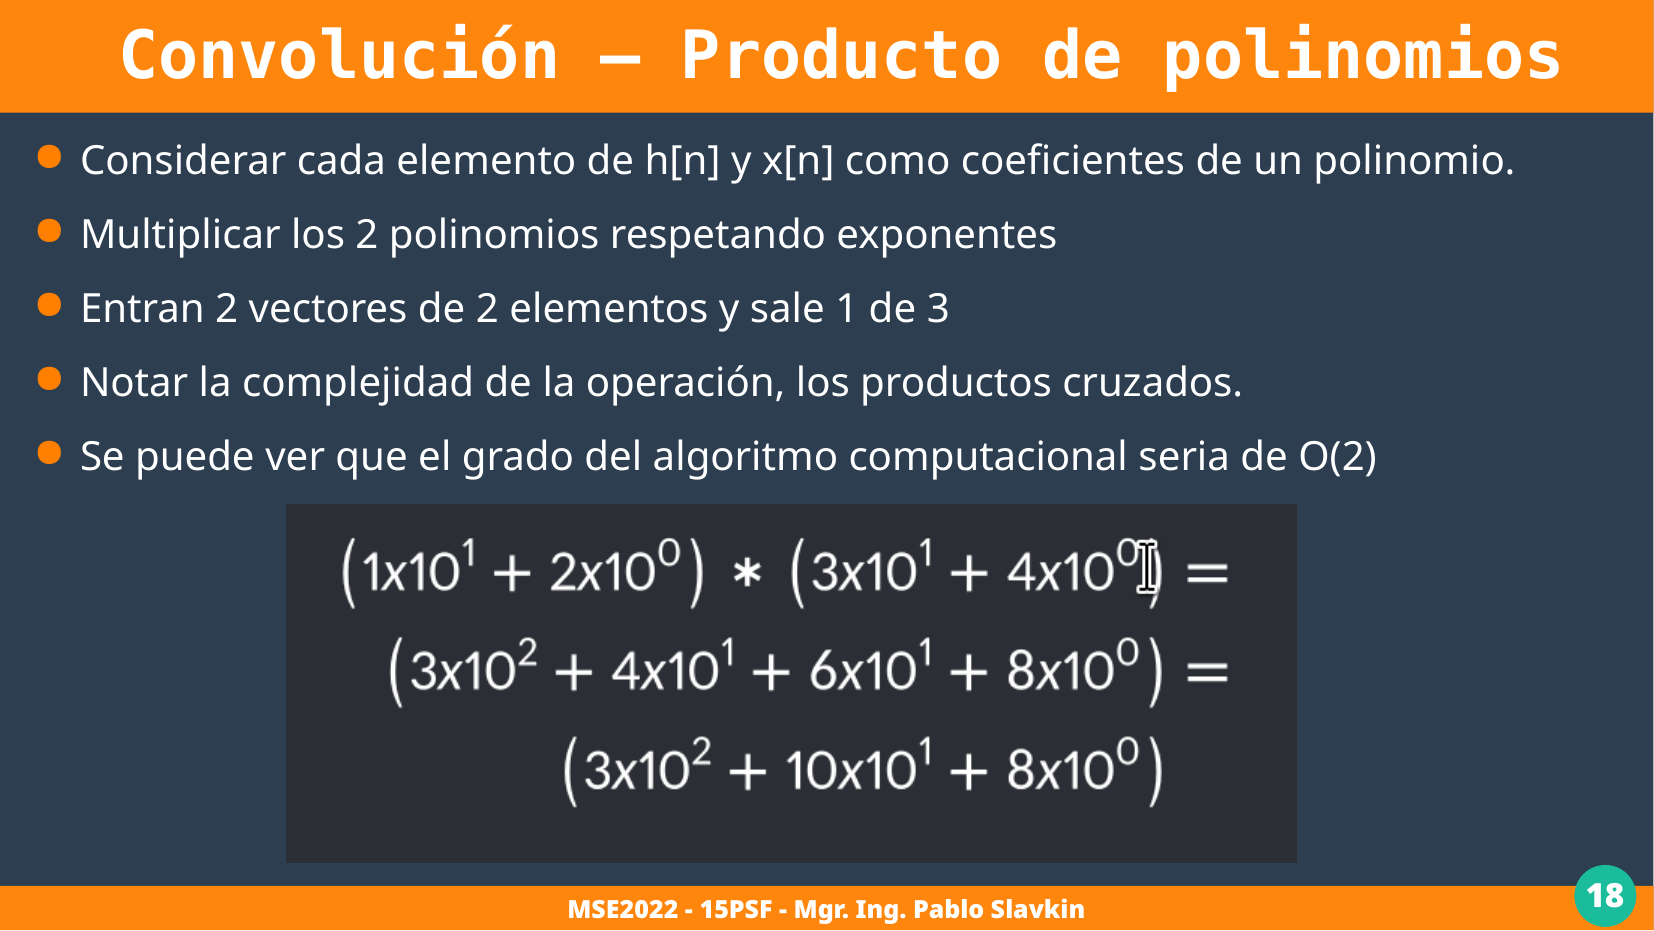

# Convolución – Producto de polinomios
Considerar cada elemento de h[n] y x[n] como coeficientes de un polinomio.
Multiplicar los 2 polinomios respetando exponentes
Entran 2 vectores de 2 elementos y sale 1 de 3
Notar la complejidad de la operación, los productos cruzados.
Se puede ver que el grado del algoritmo computacional seria de O(2)
MSE2022 - 15PSF - Mgr. Ing. Pablo Slavkin